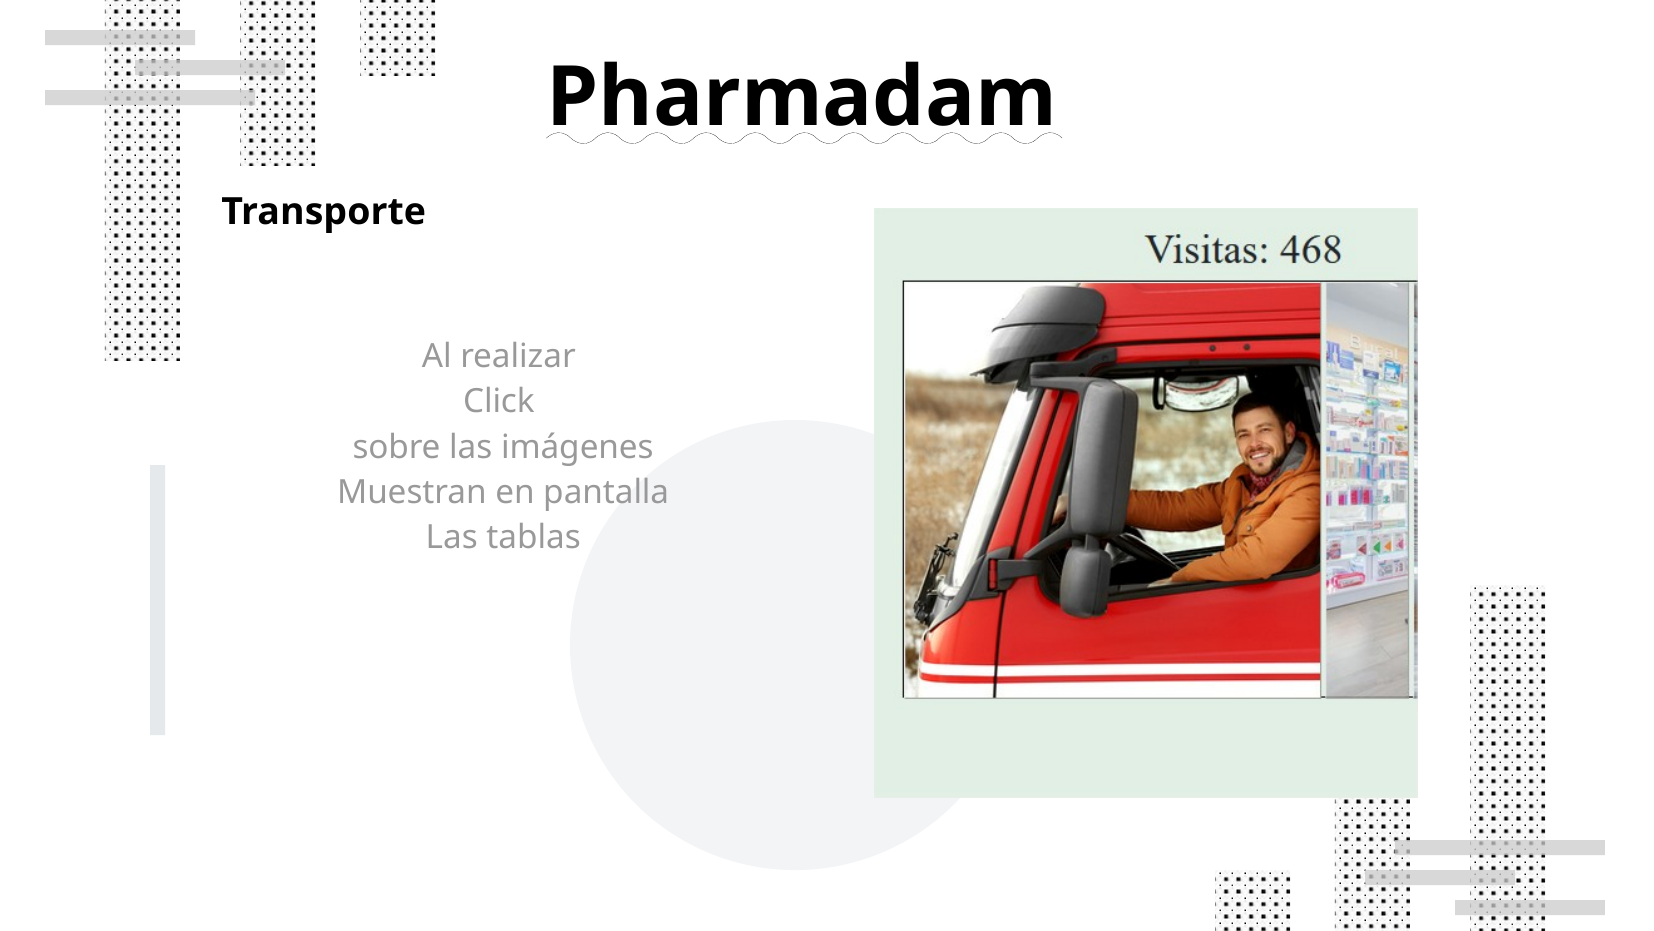

Pharmadam
Transporte
Al realizar
Click
sobre las imágenes
Muestran en pantalla
Las tablas